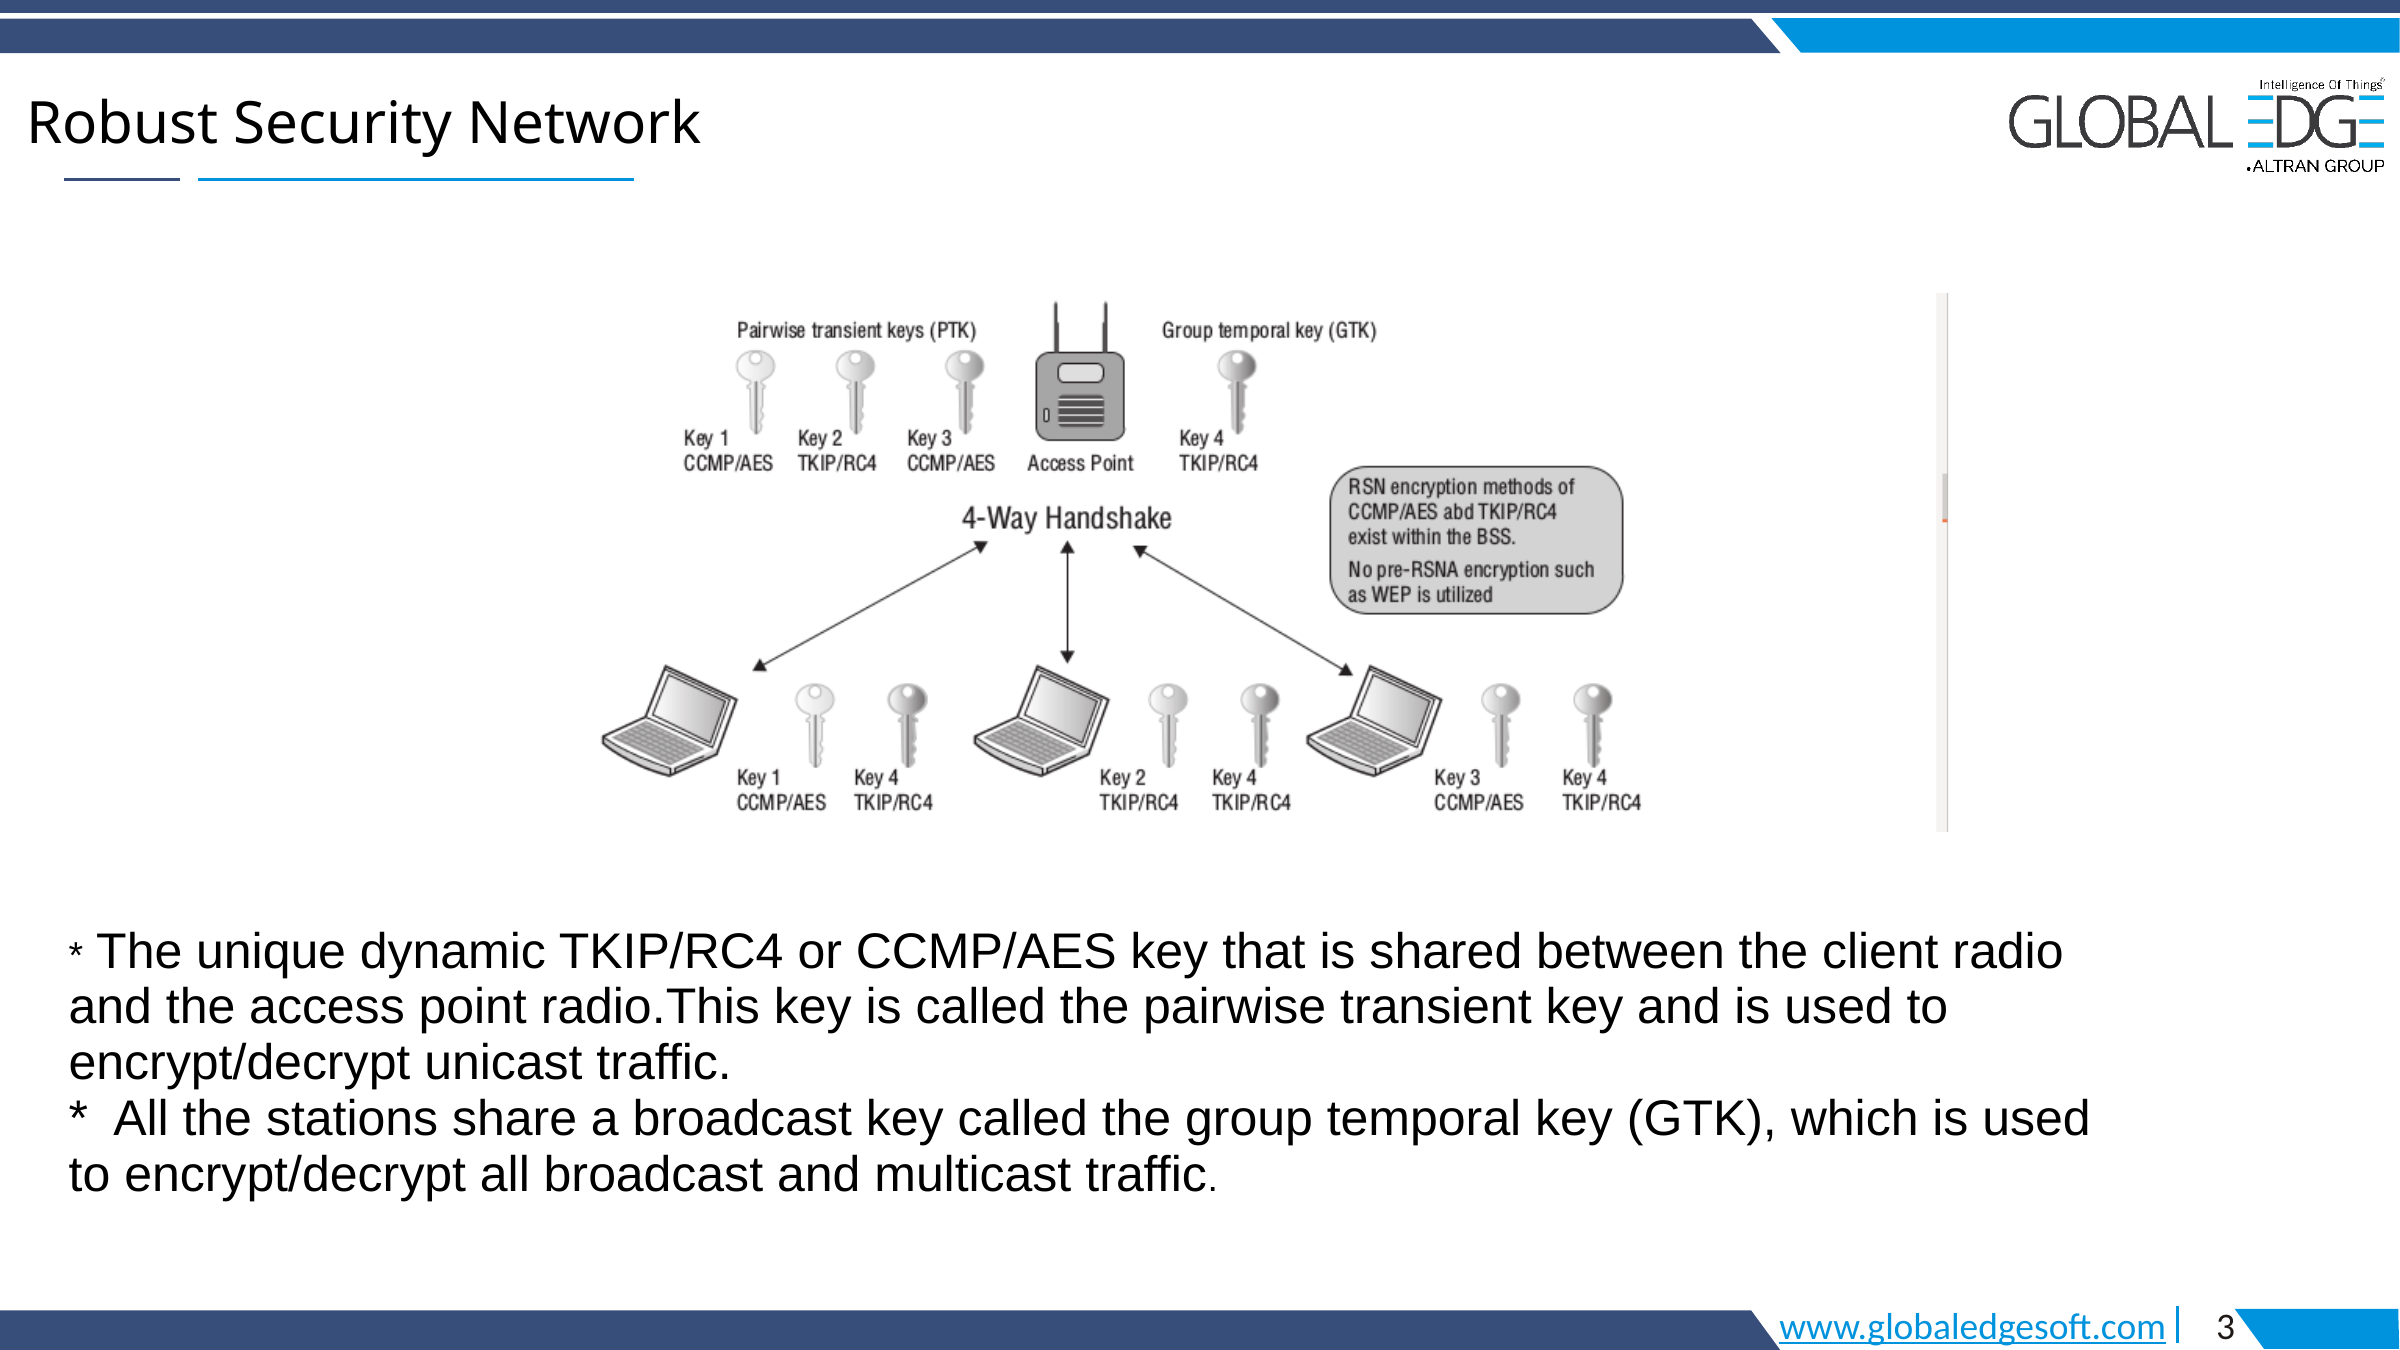

# Robust Security Network
* The unique dynamic TKIP/RC4 or CCMP/AES key that is shared between the client radio and the access point radio.This key is called the pairwise transient key and is used to encrypt/decrypt unicast traffic.
* All the stations share a broadcast key called the group temporal key (GTK), which is used
to encrypt/decrypt all broadcast and multicast traffic.